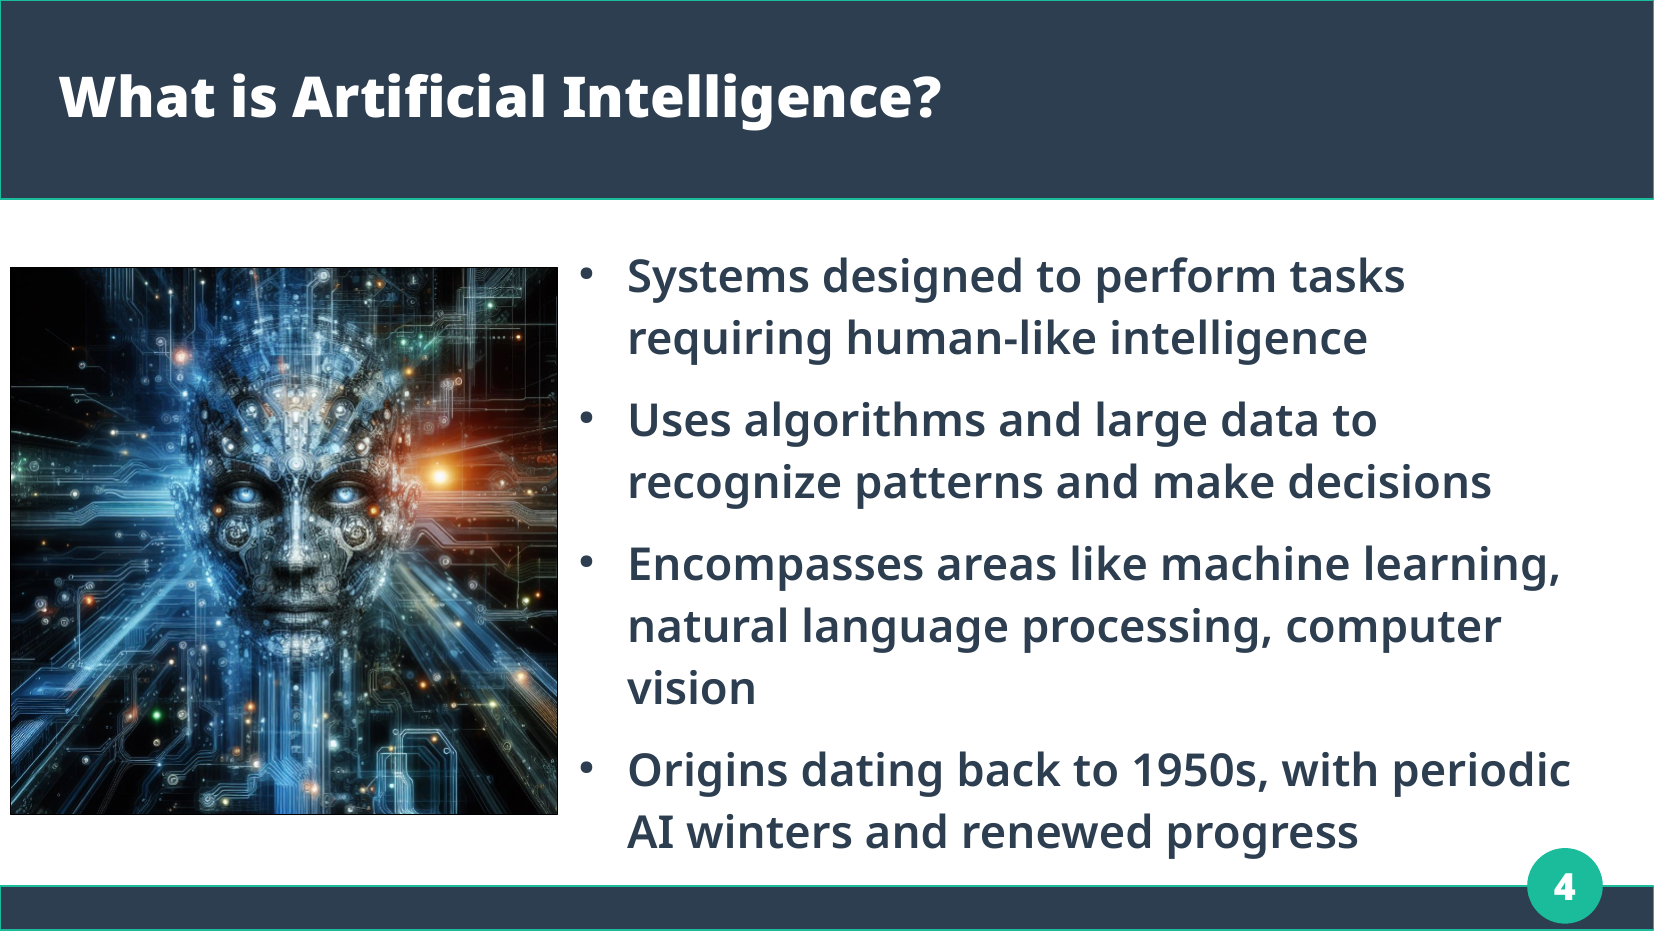

# What is Artificial Intelligence?
Systems designed to perform tasks requiring human-like intelligence
Uses algorithms and large data to recognize patterns and make decisions
Encompasses areas like machine learning, natural language processing, computer vision
Origins dating back to 1950s, with periodic AI winters and renewed progress
4